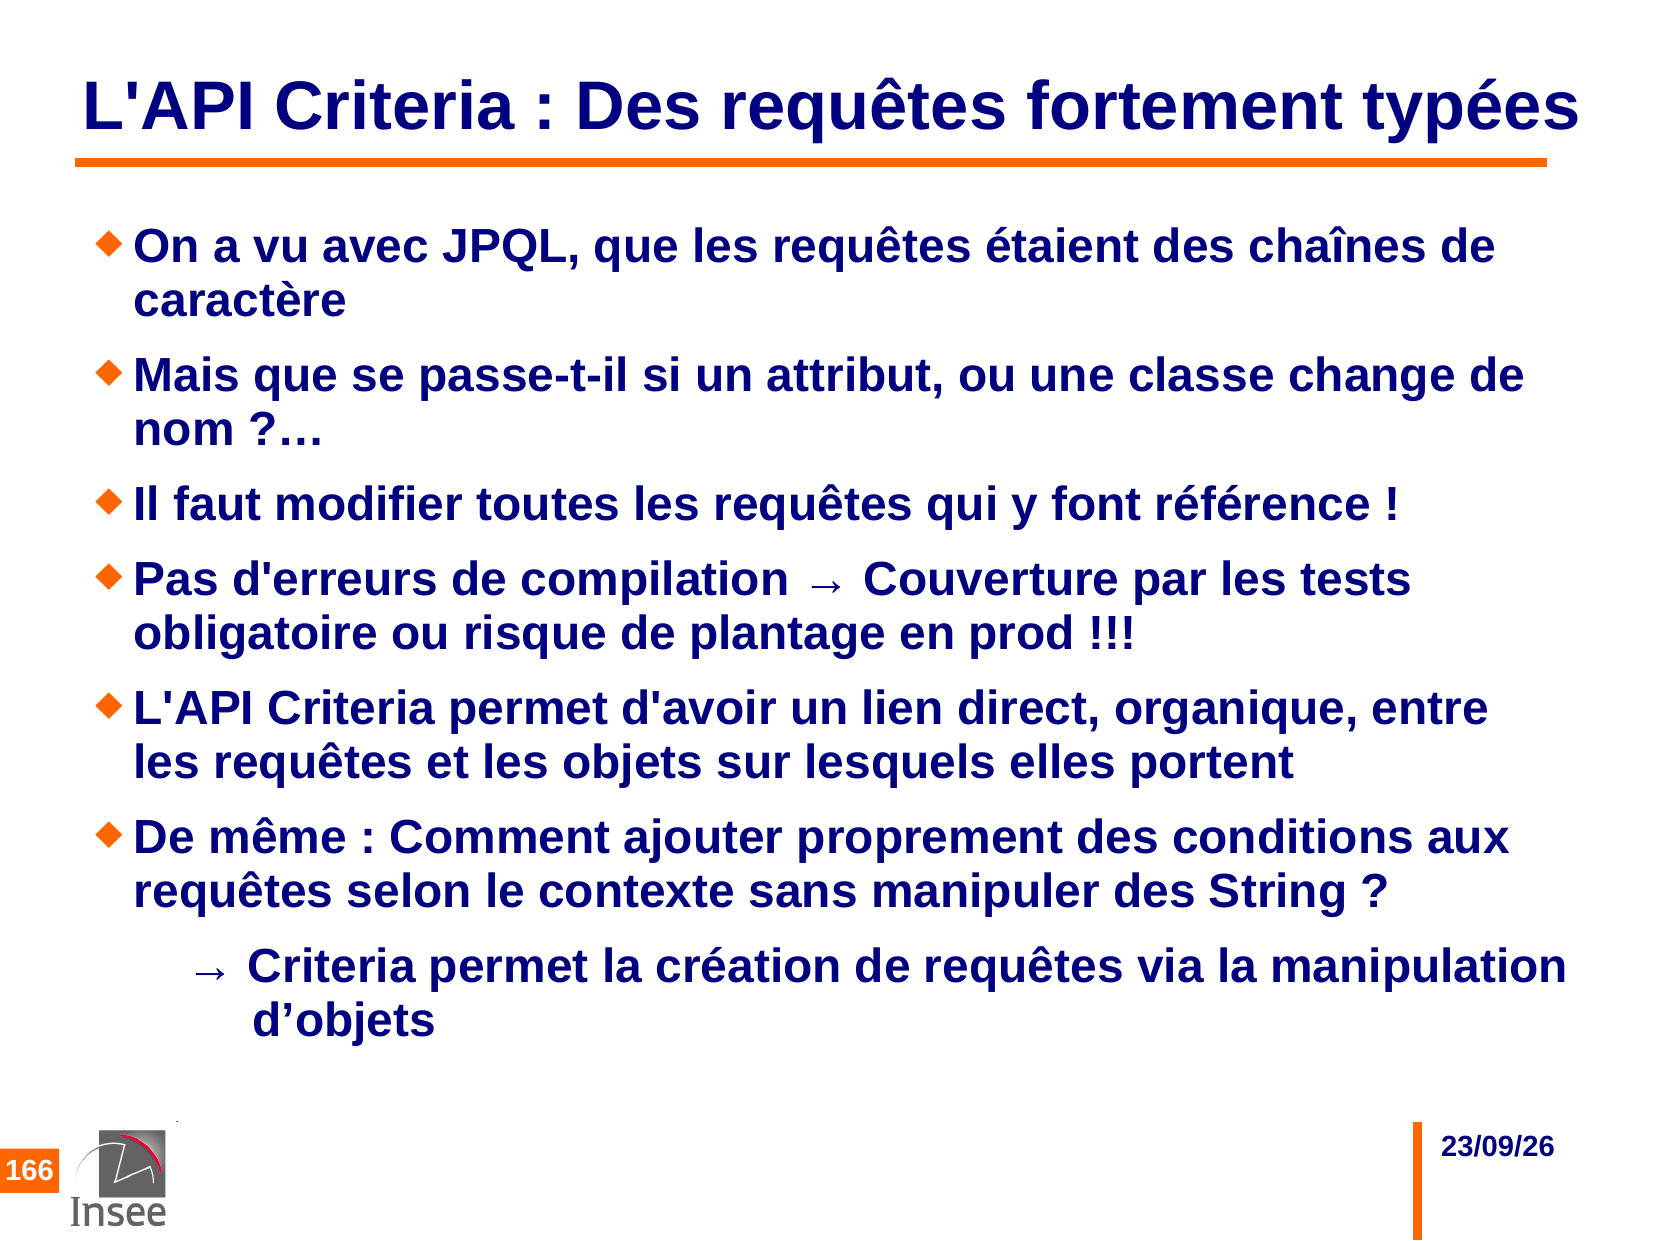

# L'API Criteria : Des requêtes fortement typées
On a vu avec JPQL, que les requêtes étaient des chaînes de caractère
Mais que se passe-t-il si un attribut, ou une classe change de nom ?…
Il faut modifier toutes les requêtes qui y font référence !
Pas d'erreurs de compilation → Couverture par les tests obligatoire ou risque de plantage en prod !!!
L'API Criteria permet d'avoir un lien direct, organique, entre les requêtes et les objets sur lesquels elles portent
De même : Comment ajouter proprement des conditions aux requêtes selon le contexte sans manipuler des String ?
 → Criteria permet la création de requêtes via la manipulation d’objets
166